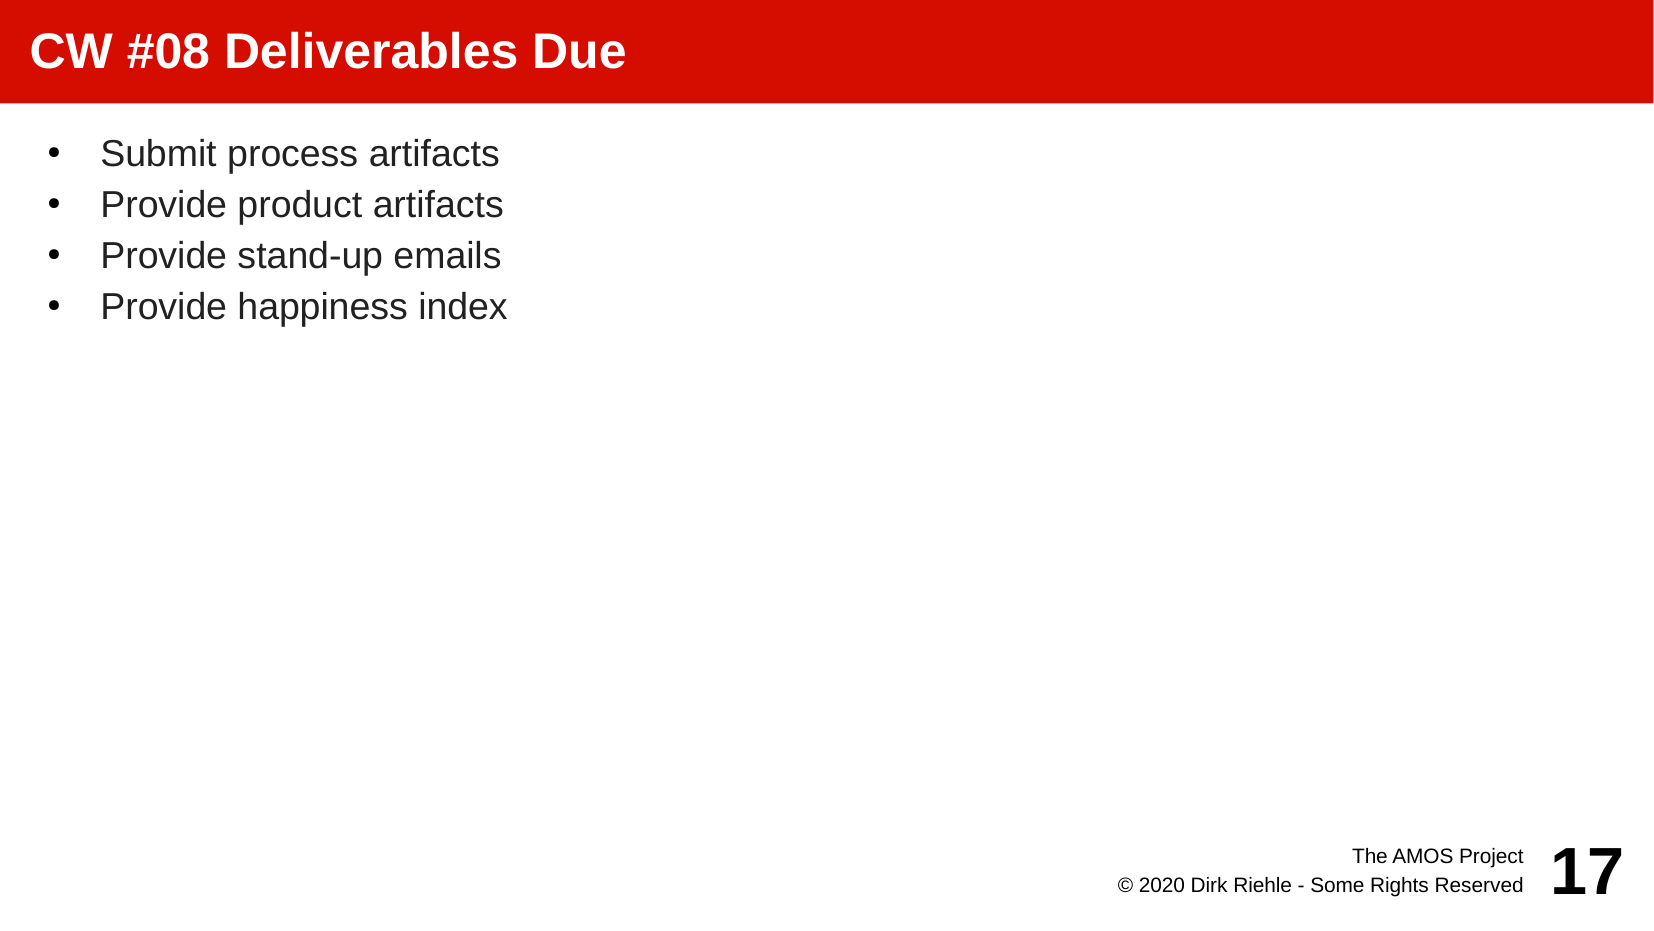

# CW #08 Deliverables Due
Submit process artifacts
Provide product artifacts
Provide stand-up emails
Provide happiness index
The AMOS Project
17
© 2020 Dirk Riehle - Some Rights Reserved